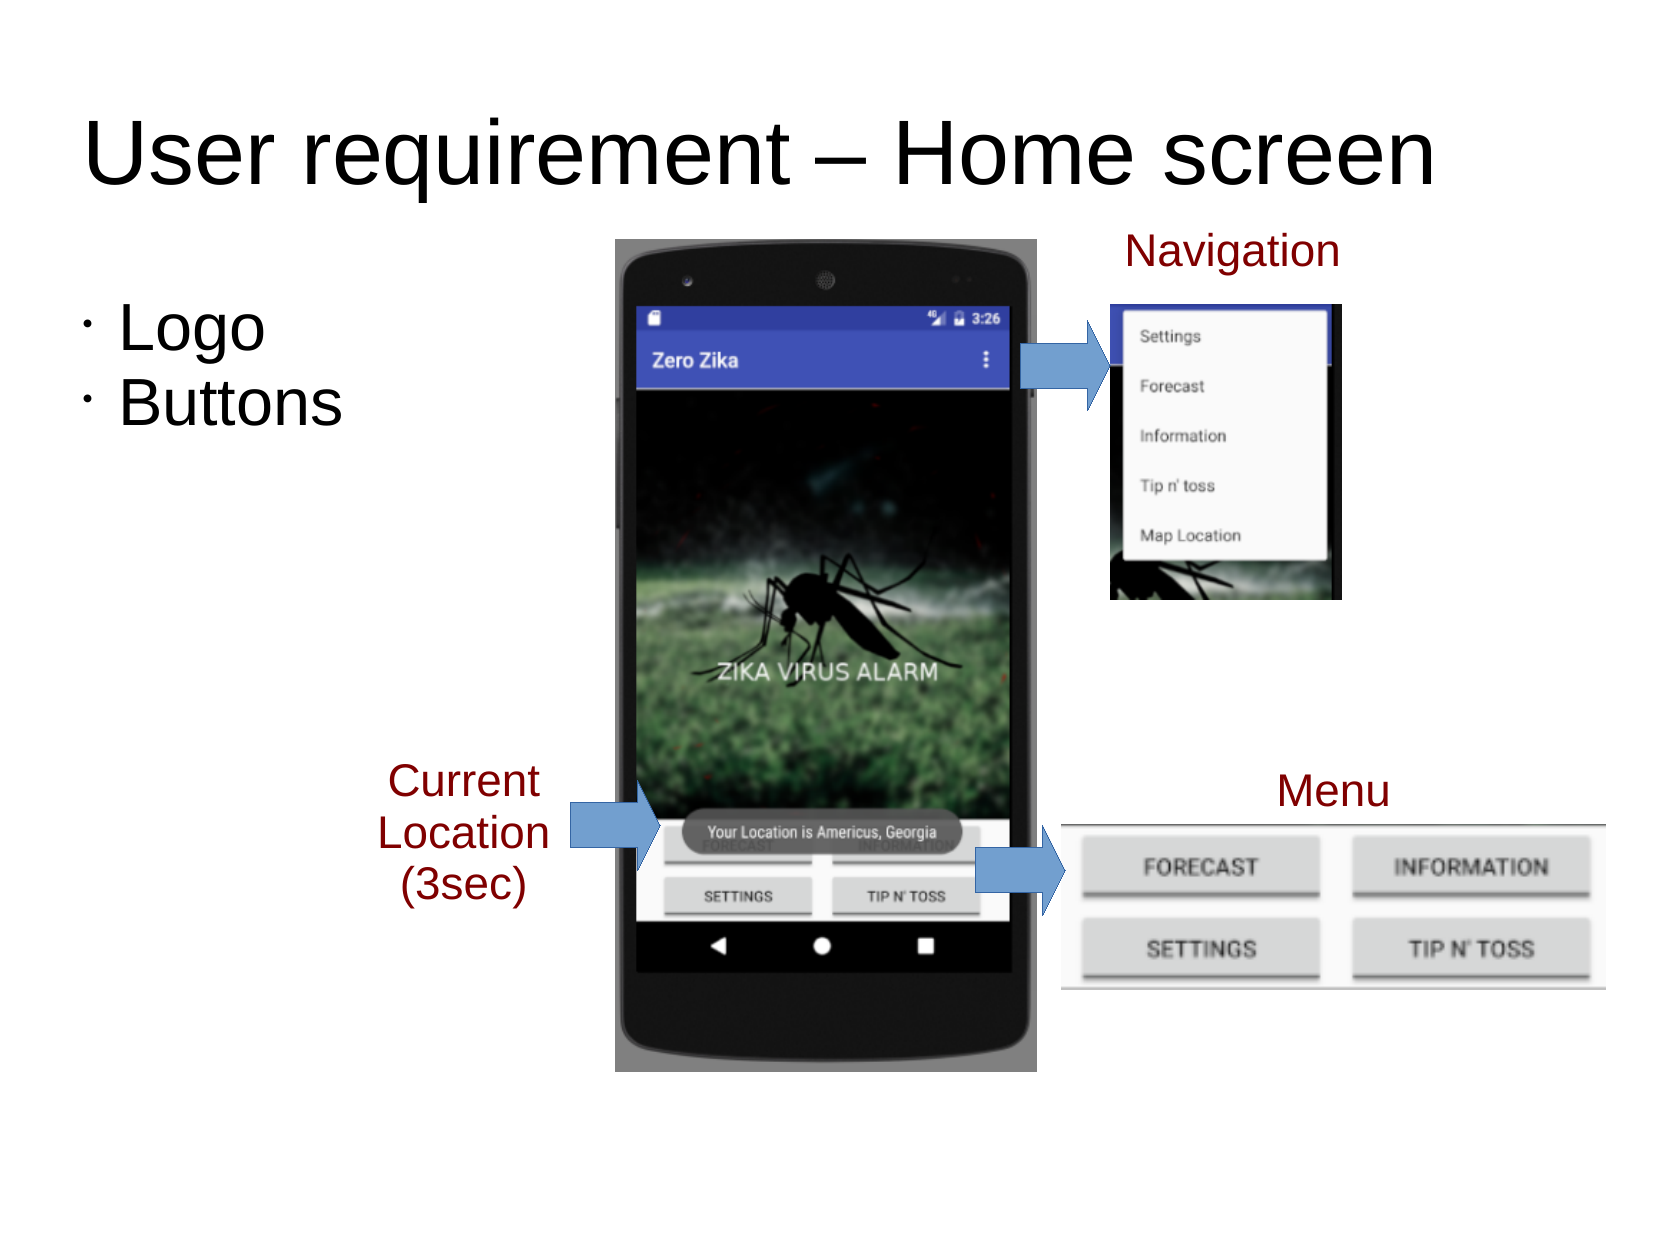

# User requirement – Home screen
Navigation
Logo
Buttons
Current
Location
(3sec)
Menu